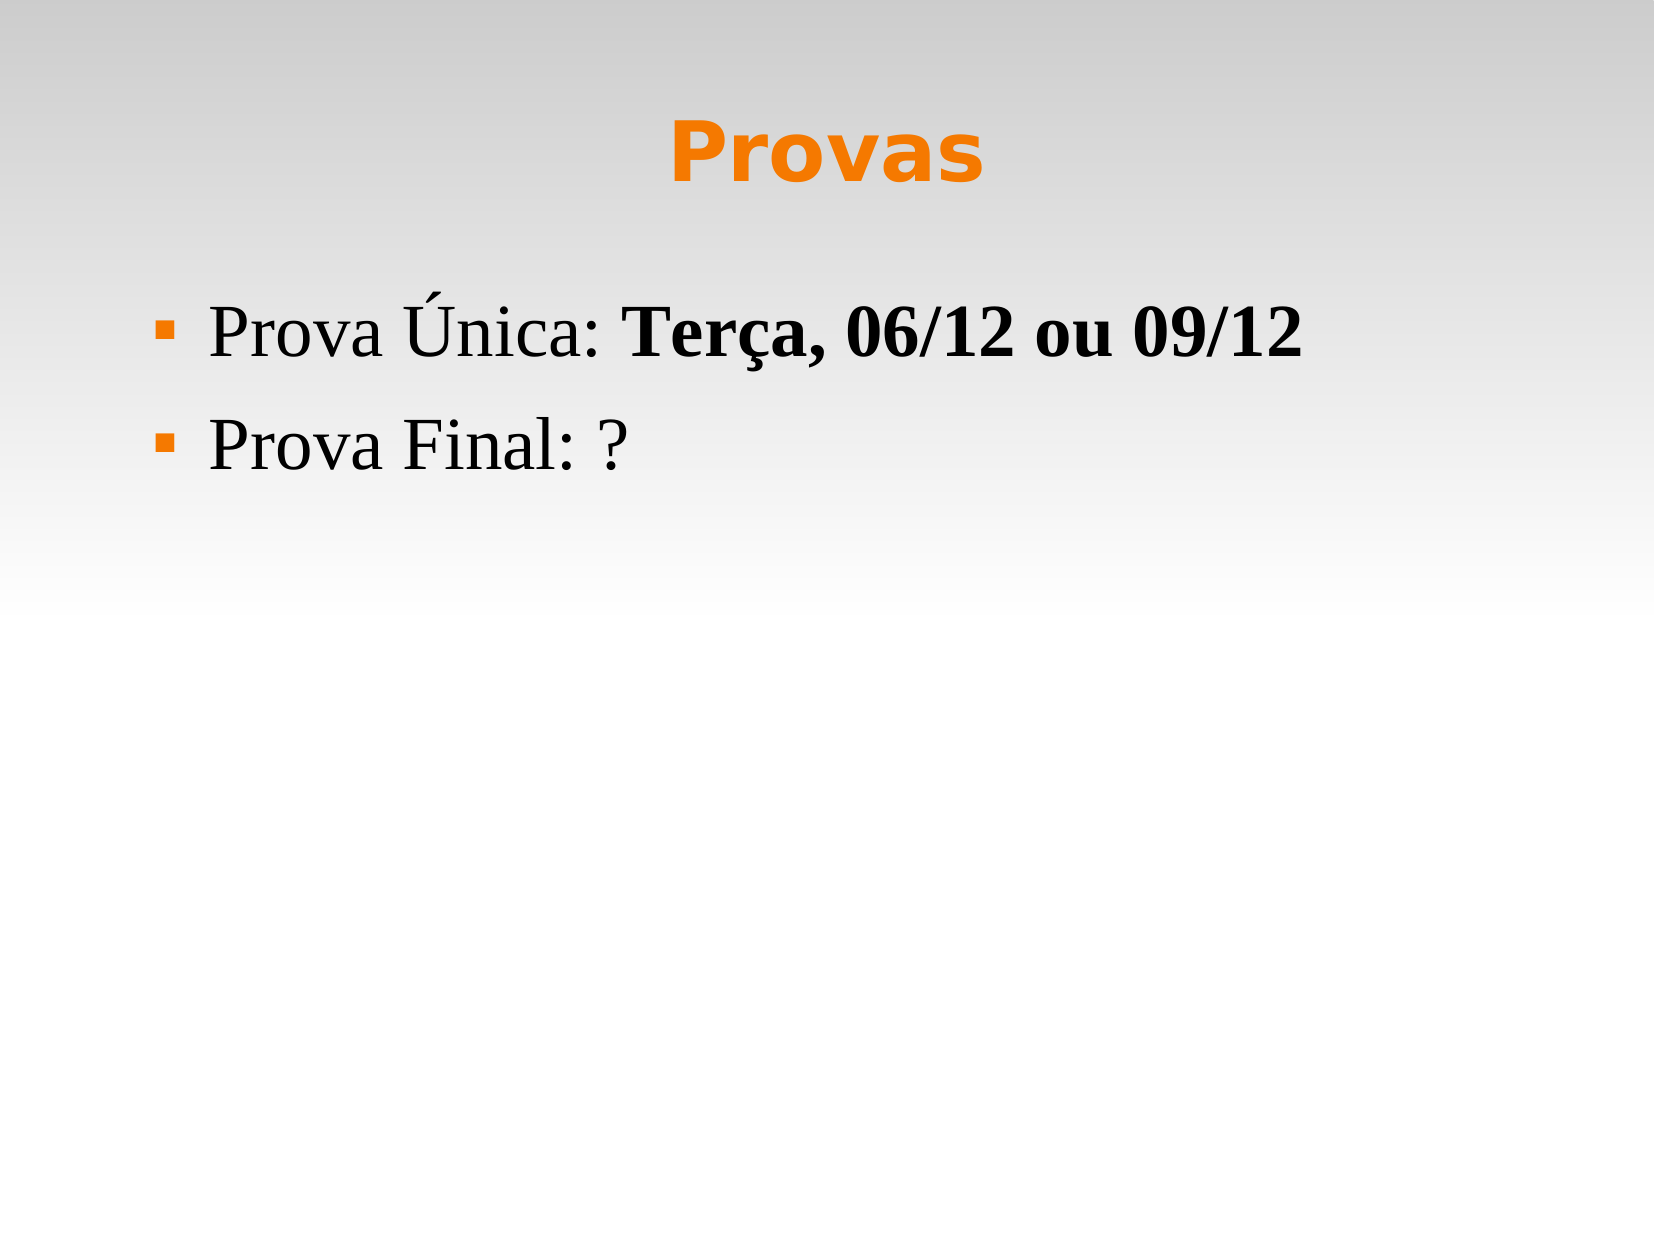

# Provas
Prova Única: Terça, 06/12 ou 09/12
Prova Final: ?